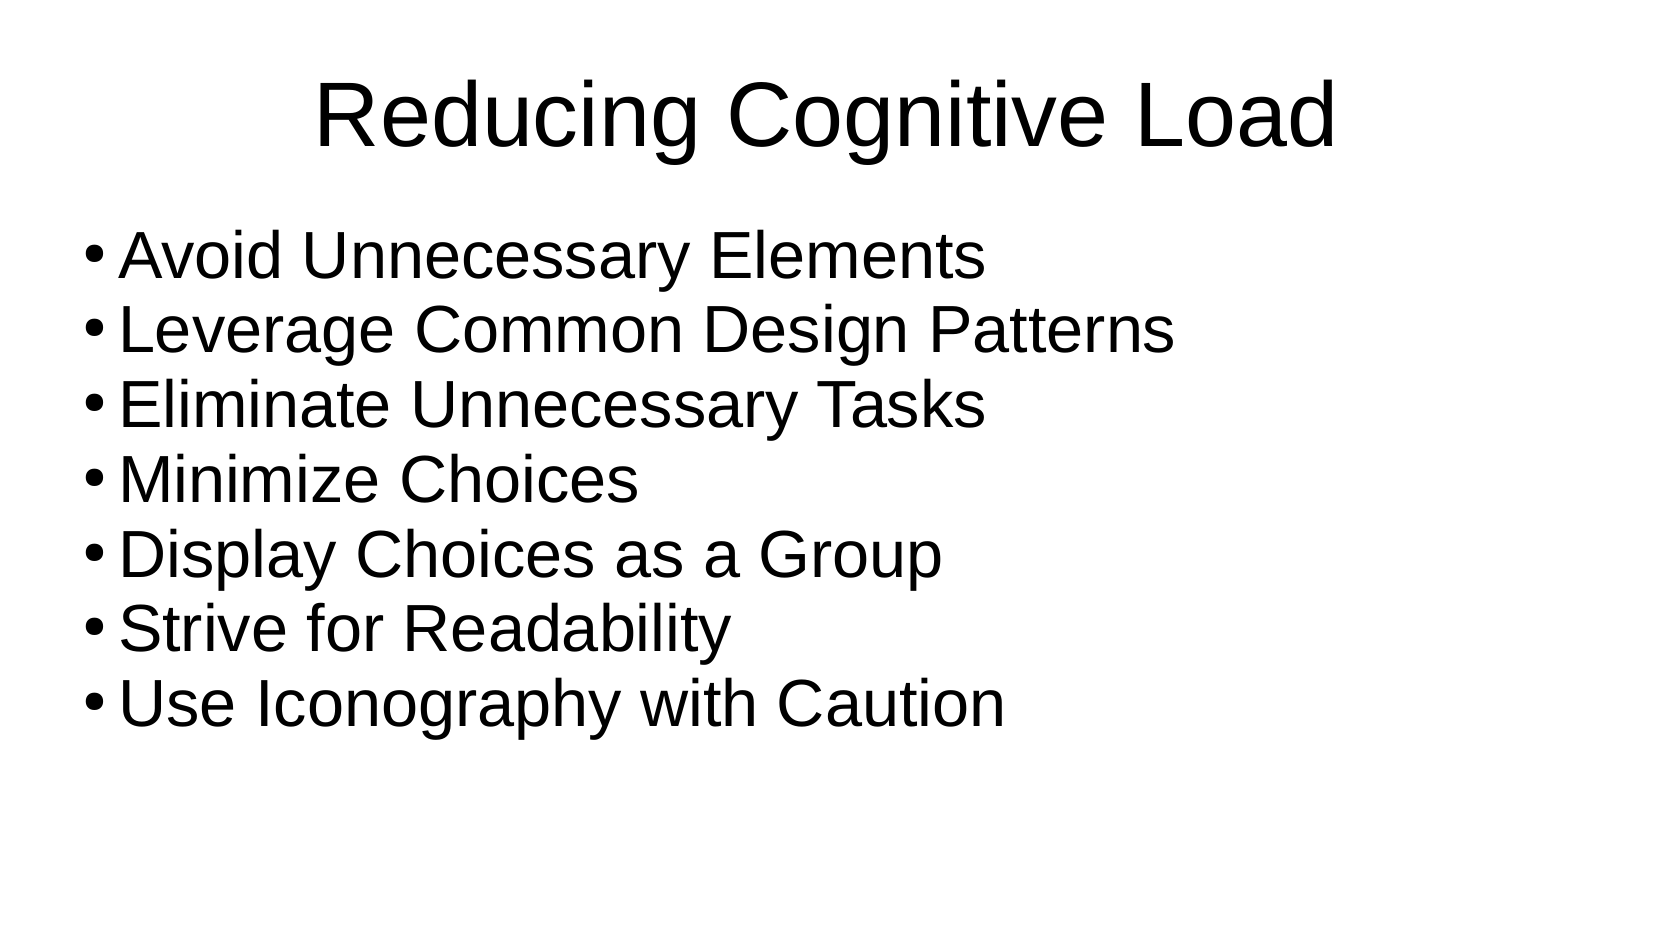

# Reducing Cognitive Load
Avoid Unnecessary Elements
Leverage Common Design Patterns
Eliminate Unnecessary Tasks
Minimize Choices
Display Choices as a Group
Strive for Readability
Use Iconography with Caution